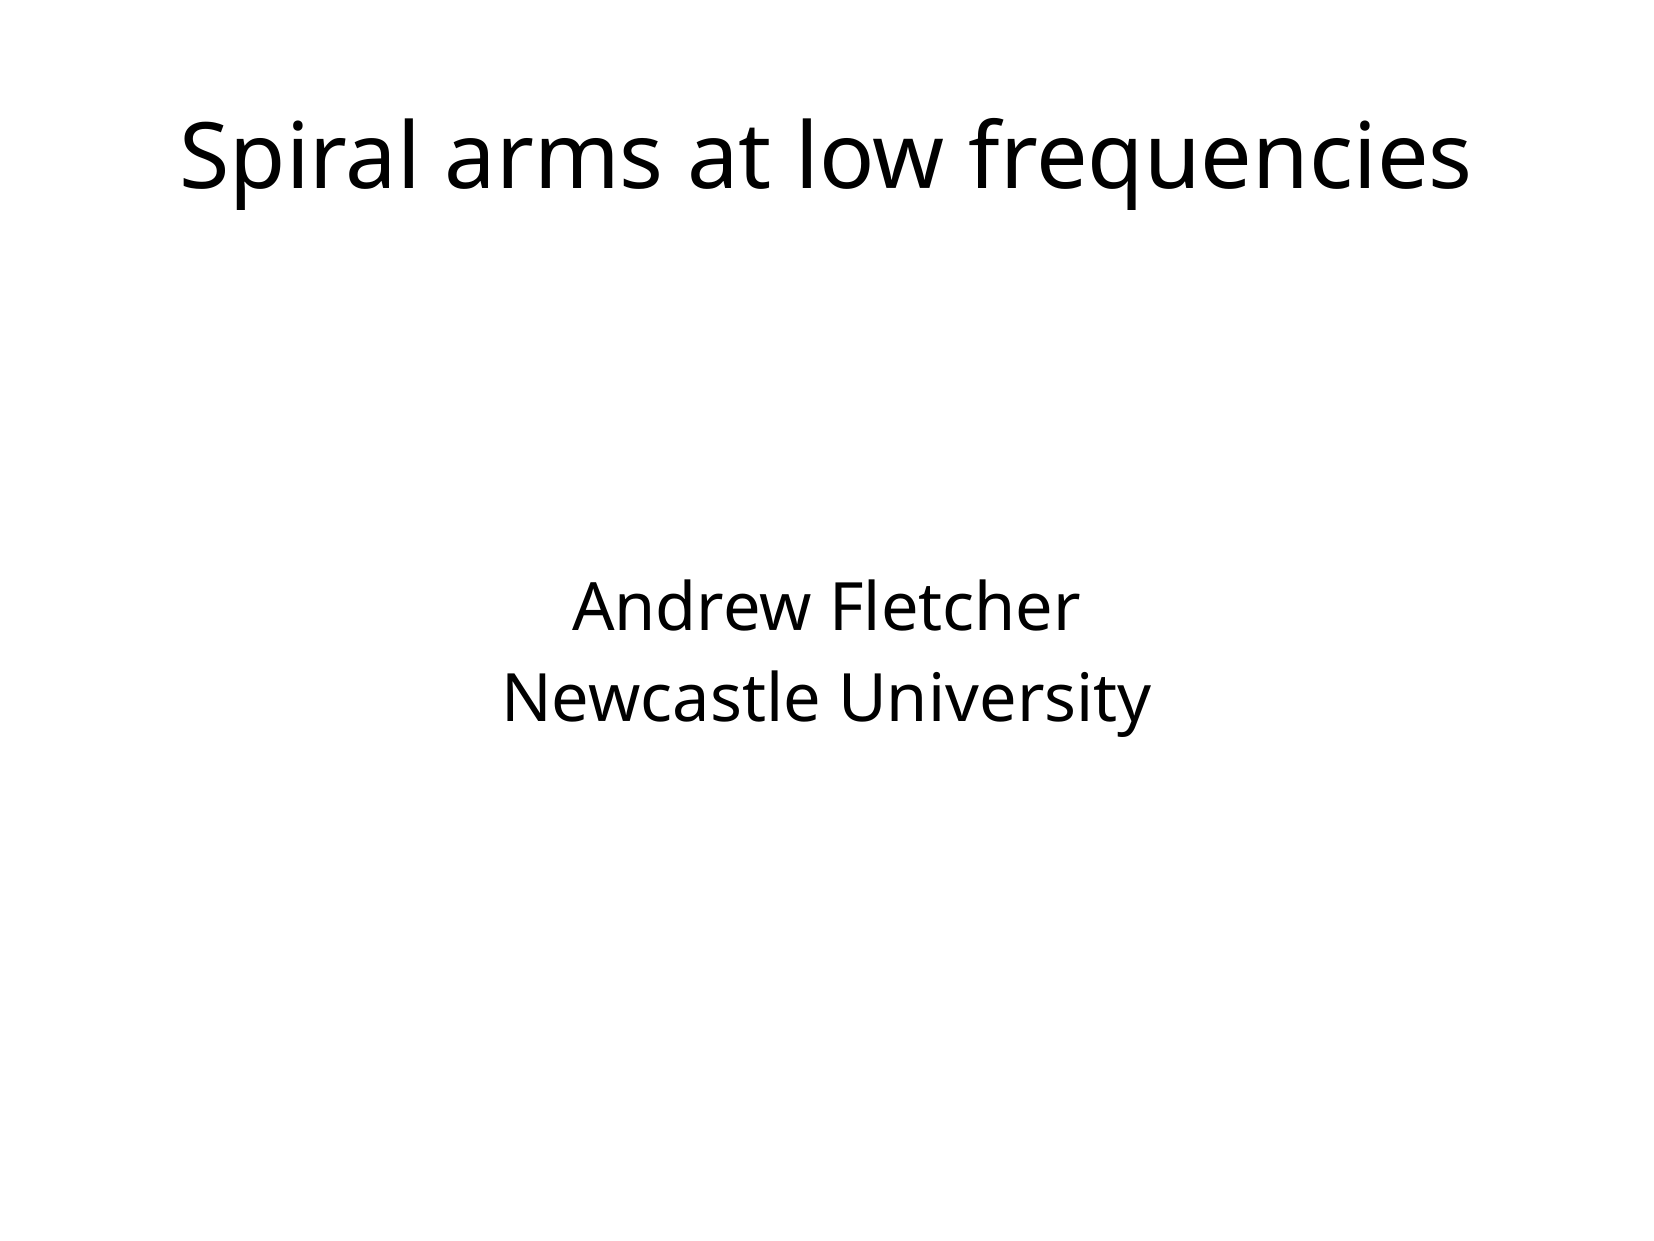

# Spiral arms at low frequencies
Andrew Fletcher
Newcastle University